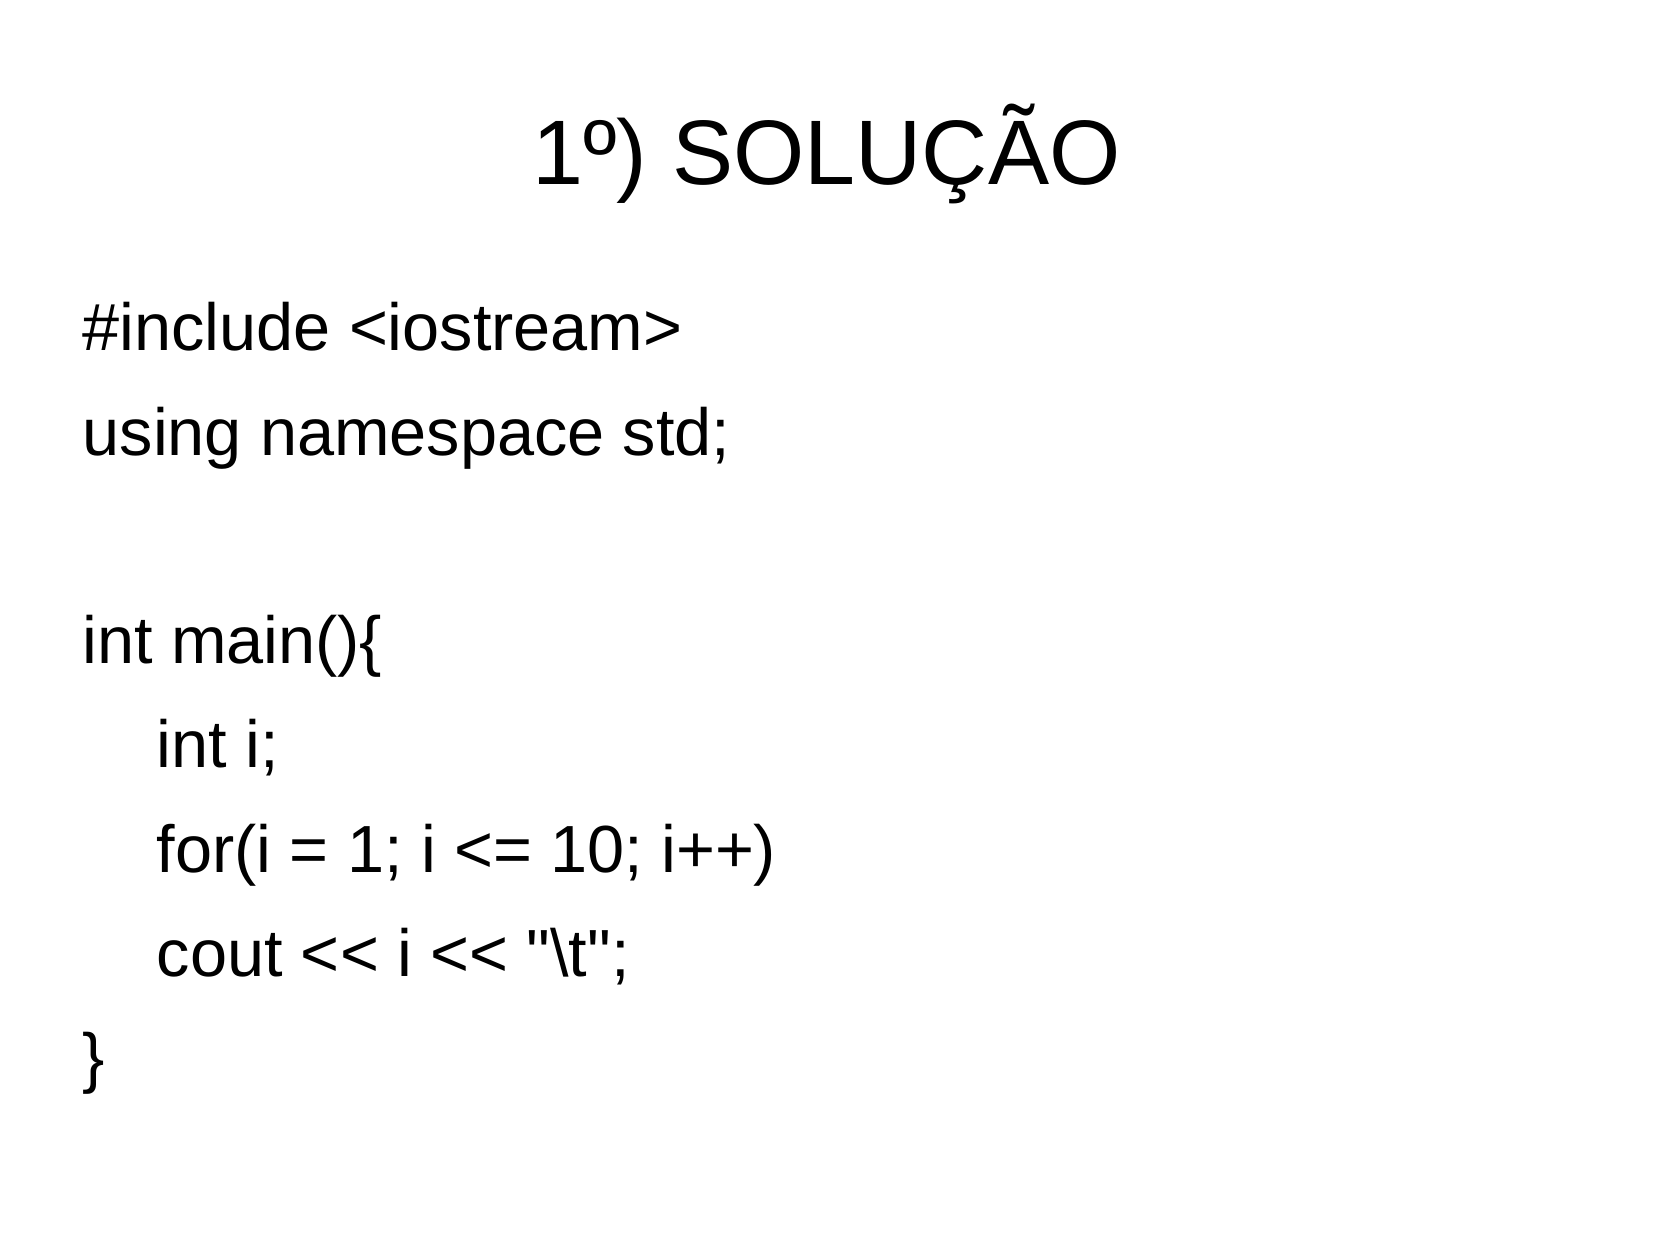

# 1º) SOLUÇÃO
#include <iostream>
using namespace std;
int main(){
 int i;
 for(i = 1; i <= 10; i++)
 cout << i << "\t";
}